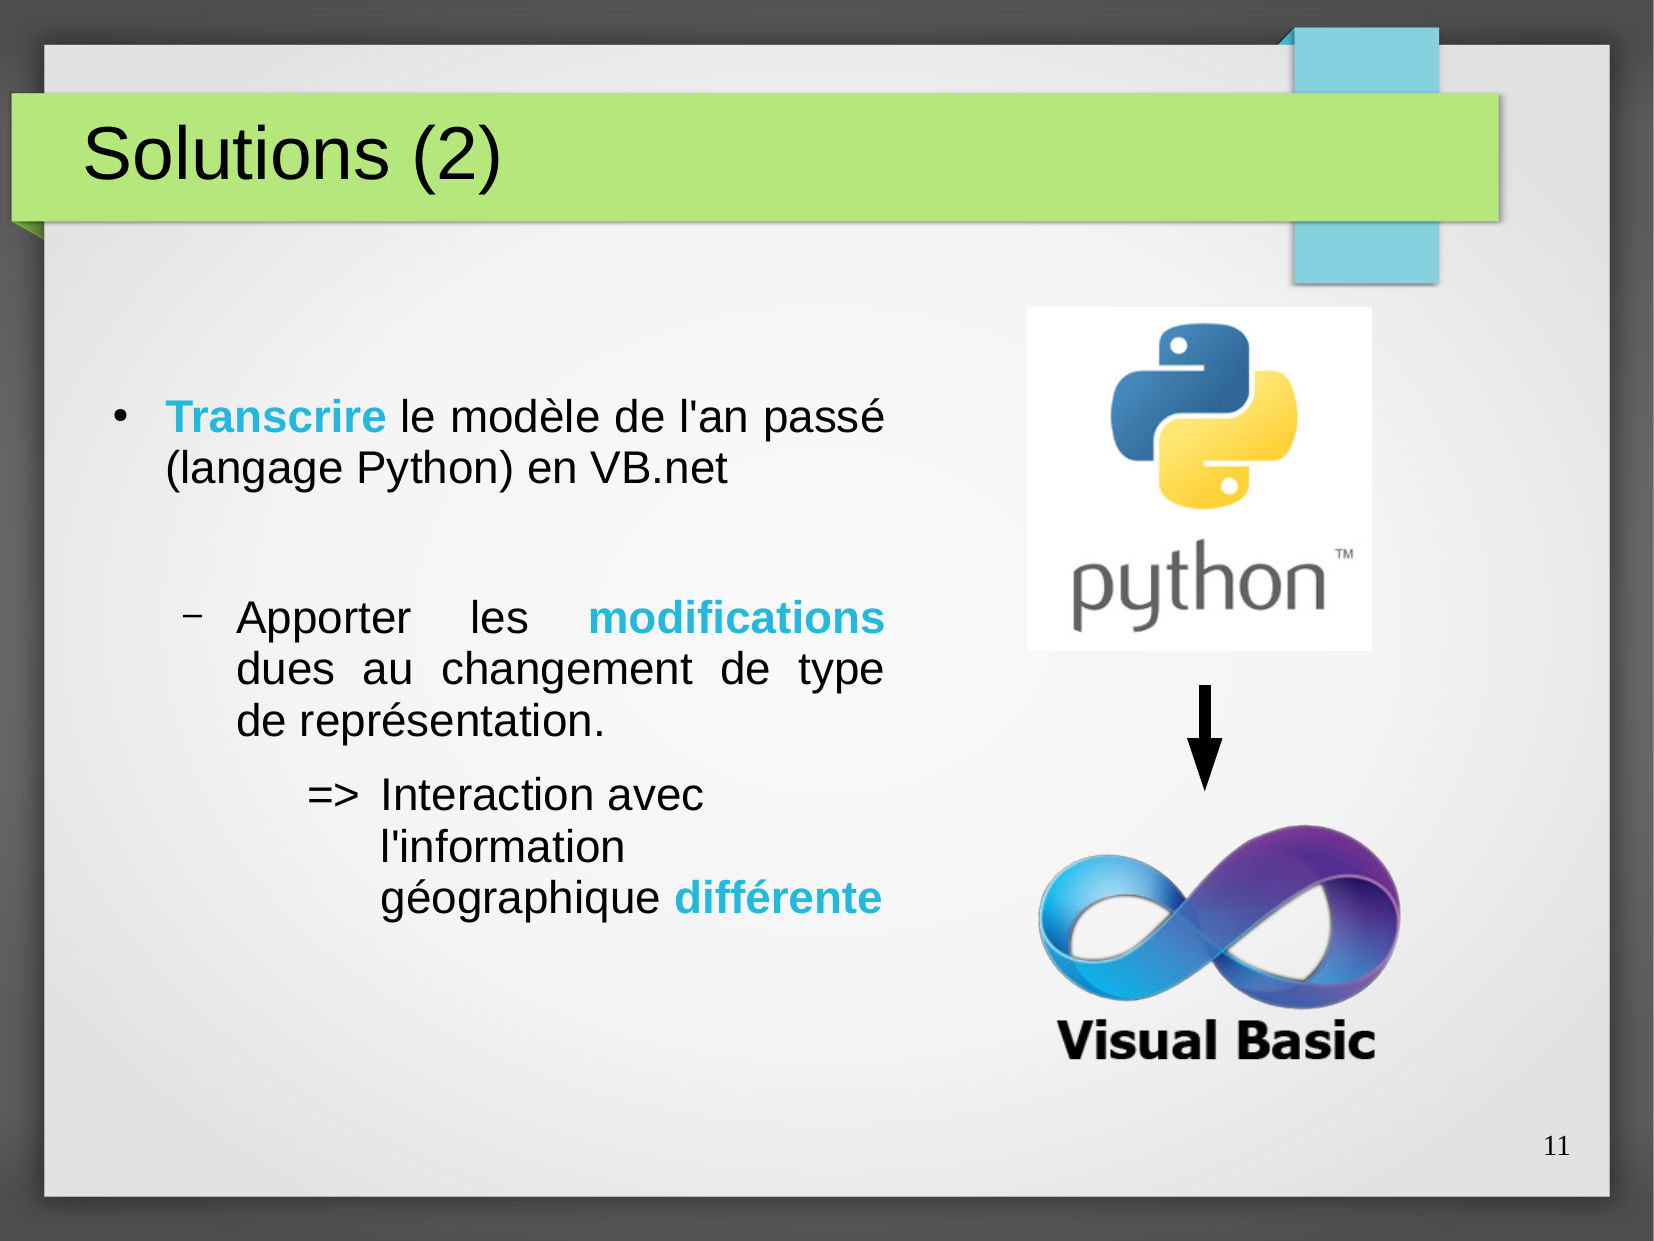

# Solutions (2)
Transcrire le modèle de l'an passé (langage Python) en VB.net
Apporter les modifications dues au changement de type de représentation.
=>	Interaction avec
	l'information
	géographique différente
11